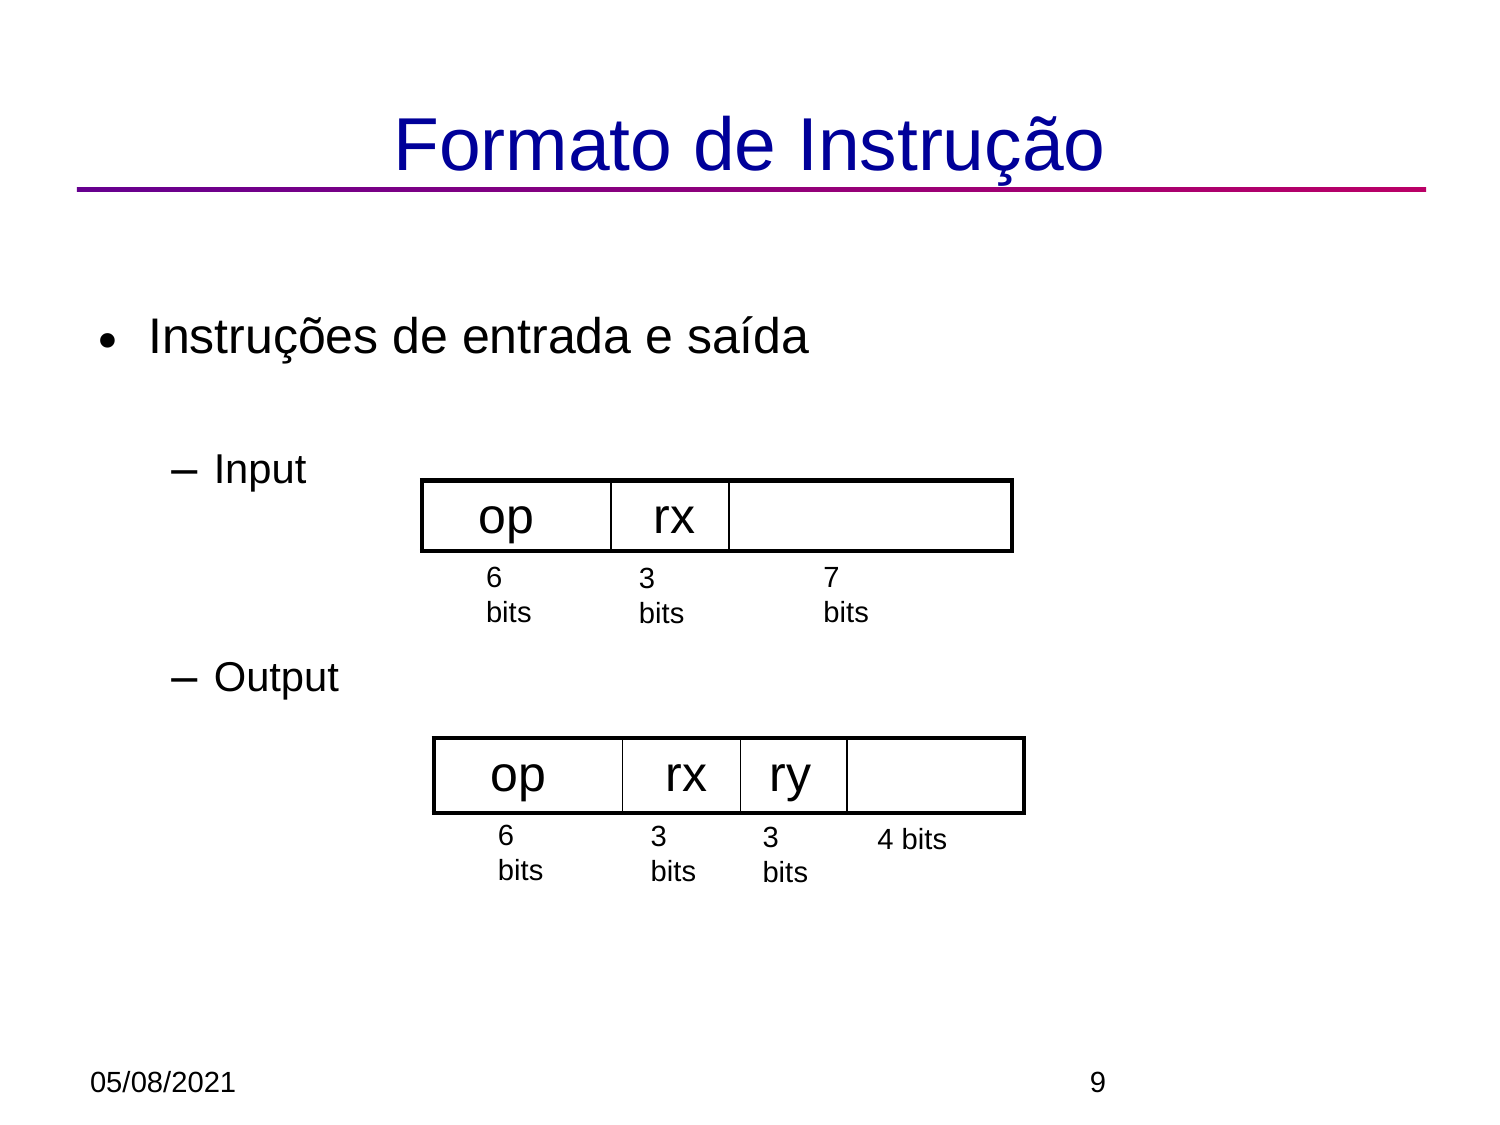

Formato de Instrução
Instruções de entrada e saída
Input
Output
| op | rx | |
| --- | --- | --- |
7 bits
6 bits
3 bits
| op | rx | ry | |
| --- | --- | --- | --- |
6 bits
3 bits
3 bits
4 bits
05/08/2021